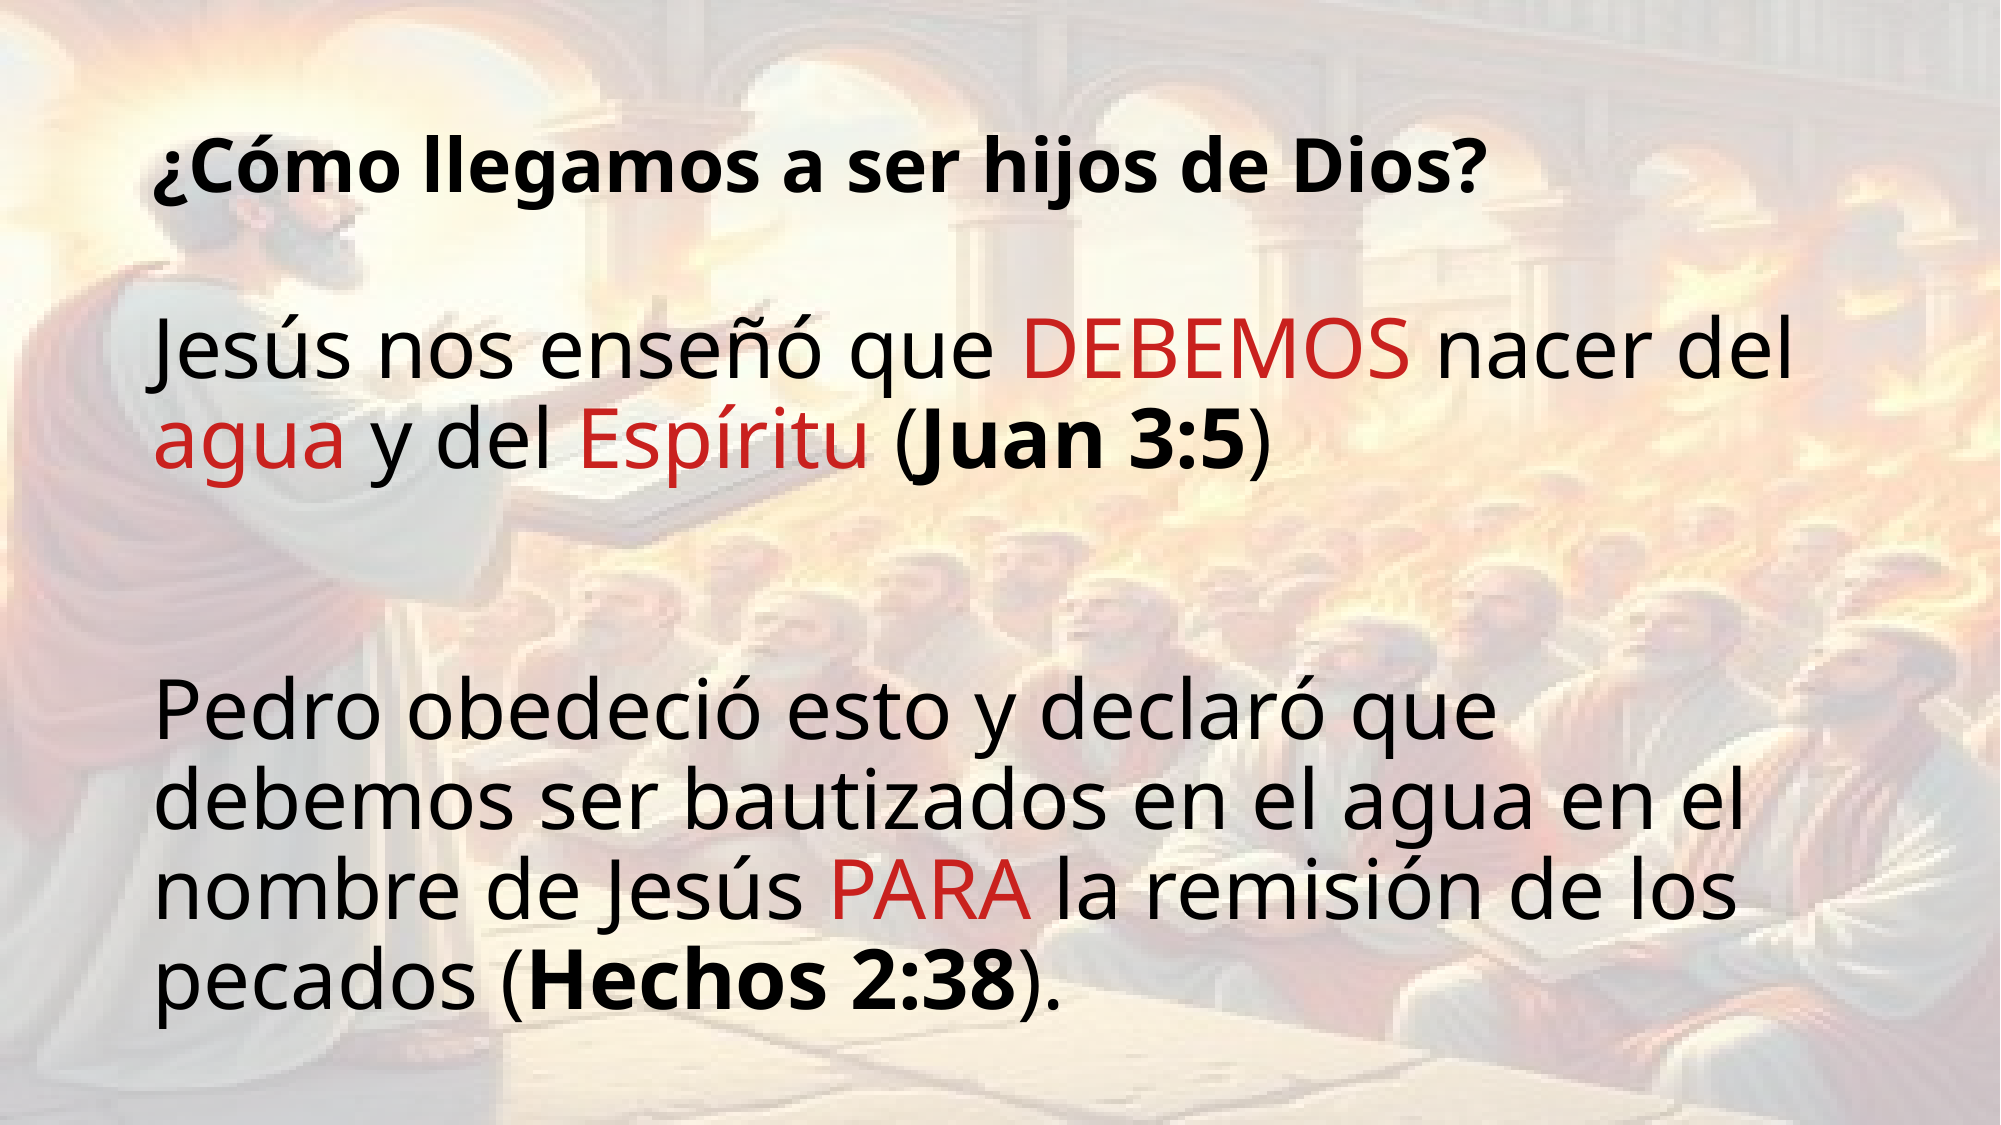

# ¿Cómo llegamos a ser hijos de Dios?
Jesús nos enseñó que DEBEMOS nacer del agua y del Espíritu (Juan 3:5)
Pedro obedeció esto y declaró que debemos ser bautizados en el agua en el nombre de Jesús PARA la remisión de los pecados (Hechos 2:38).